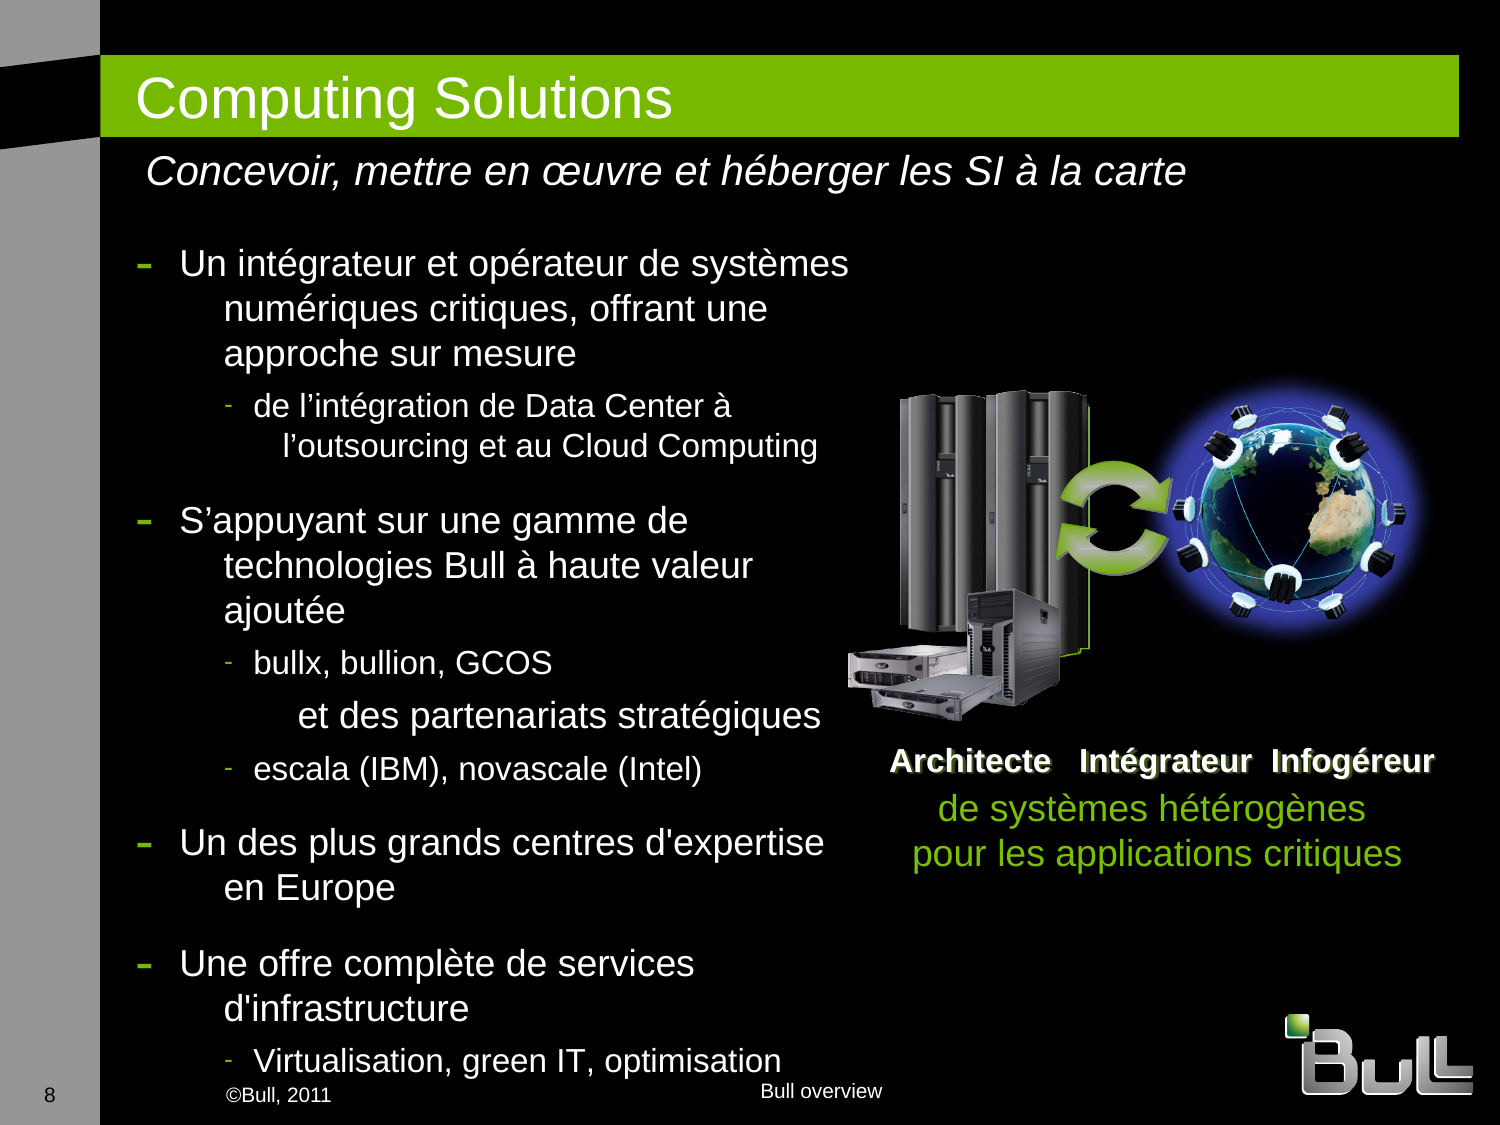

# Computing Solutions
Concevoir, mettre en œuvre et héberger les SI à la carte
Un intégrateur et opérateur de systèmes numériques critiques, offrant une approche sur mesure
de l’intégration de Data Center à l’outsourcing et au Cloud Computing
S’appuyant sur une gamme de technologies Bull à haute valeur ajoutée
bullx, bullion, GCOS
	et des partenariats stratégiques
escala (IBM), novascale (Intel)
Un des plus grands centres d'expertise en Europe
Une offre complète de services d'infrastructure
Virtualisation, green IT, optimisation
Architecte Intégrateur Infogéreur
de systèmes hétérogènes
pour les applications critiques